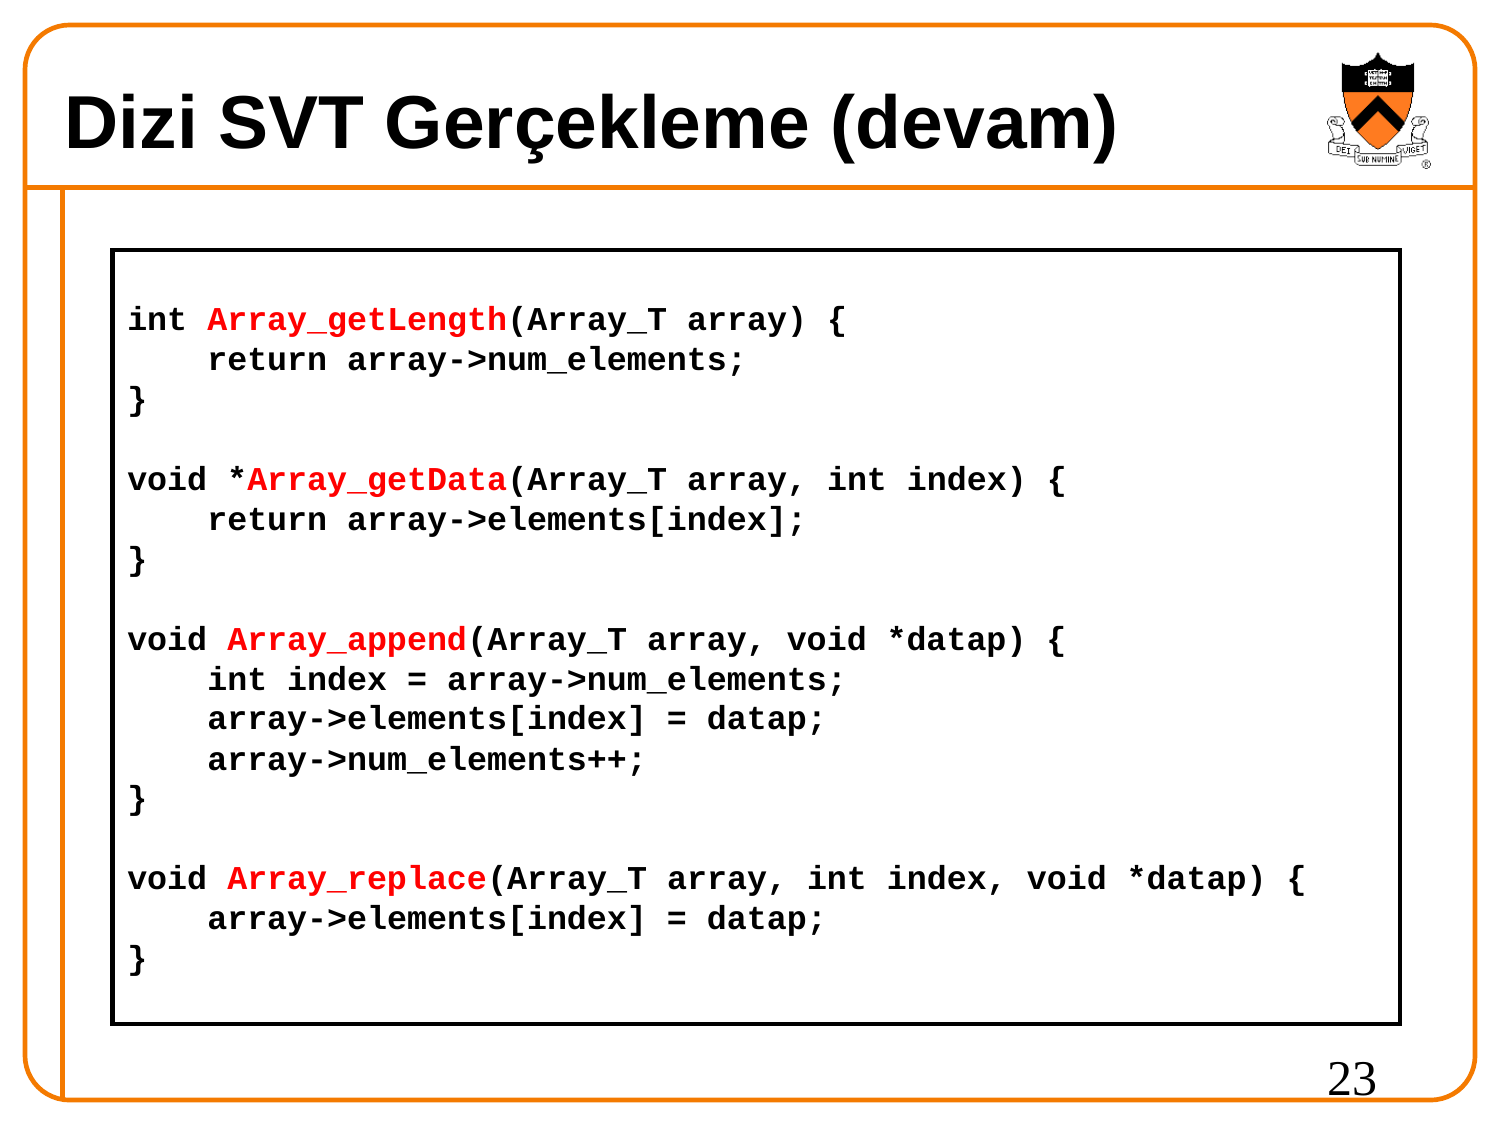

# Dizi SVT Gerçekleme (devam)
int Array_getLength(Array_T array) {
 return array->num_elements;
}
void *Array_getData(Array_T array, int index) {
 return array->elements[index];
}
void Array_append(Array_T array, void *datap) {
 int index = array->num_elements;
 array->elements[index] = datap;
 array->num_elements++;
}
void Array_replace(Array_T array, int index, void *datap) {
 array->elements[index] = datap;
}
23